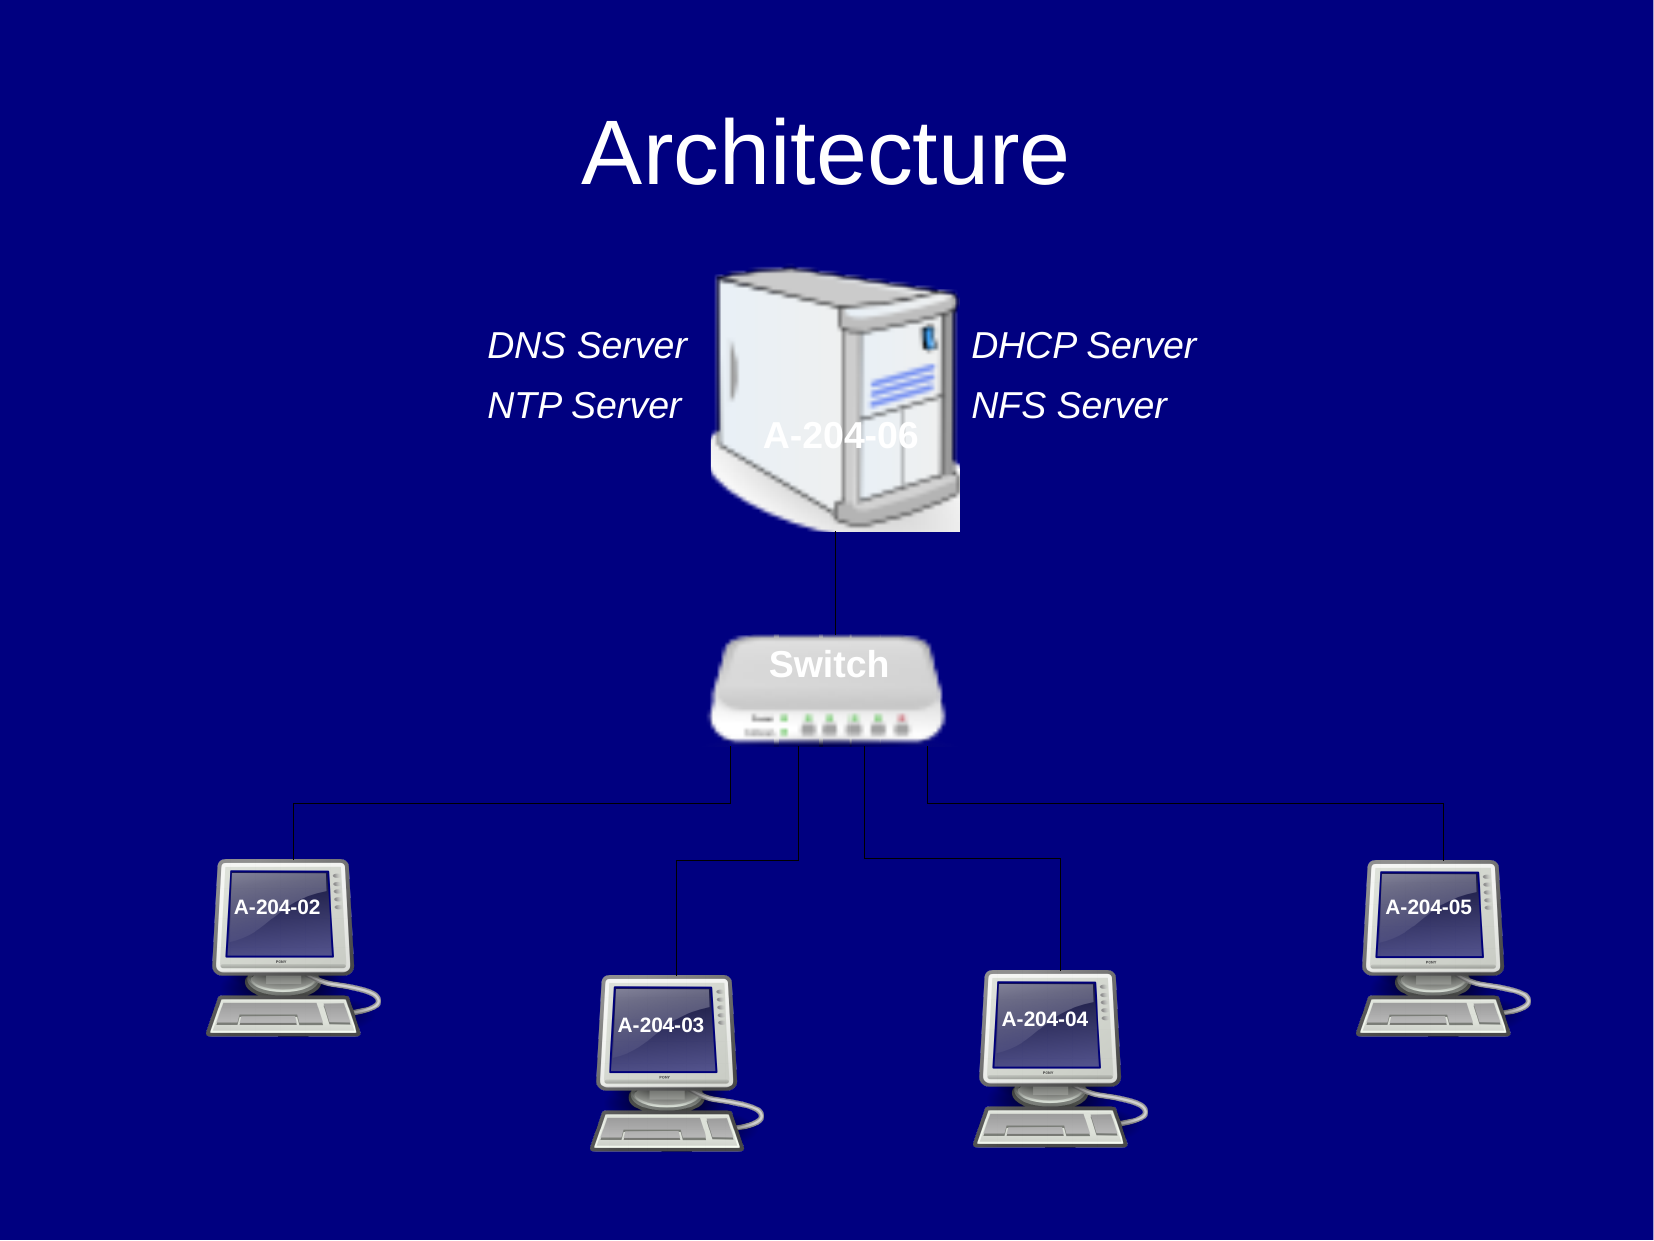

# Architecture
DNS Server
DHCP Server
NTP Server
NFS Server
A-204-06
Switch
A-204-02
A-204-05
A-204-04
A-204-03